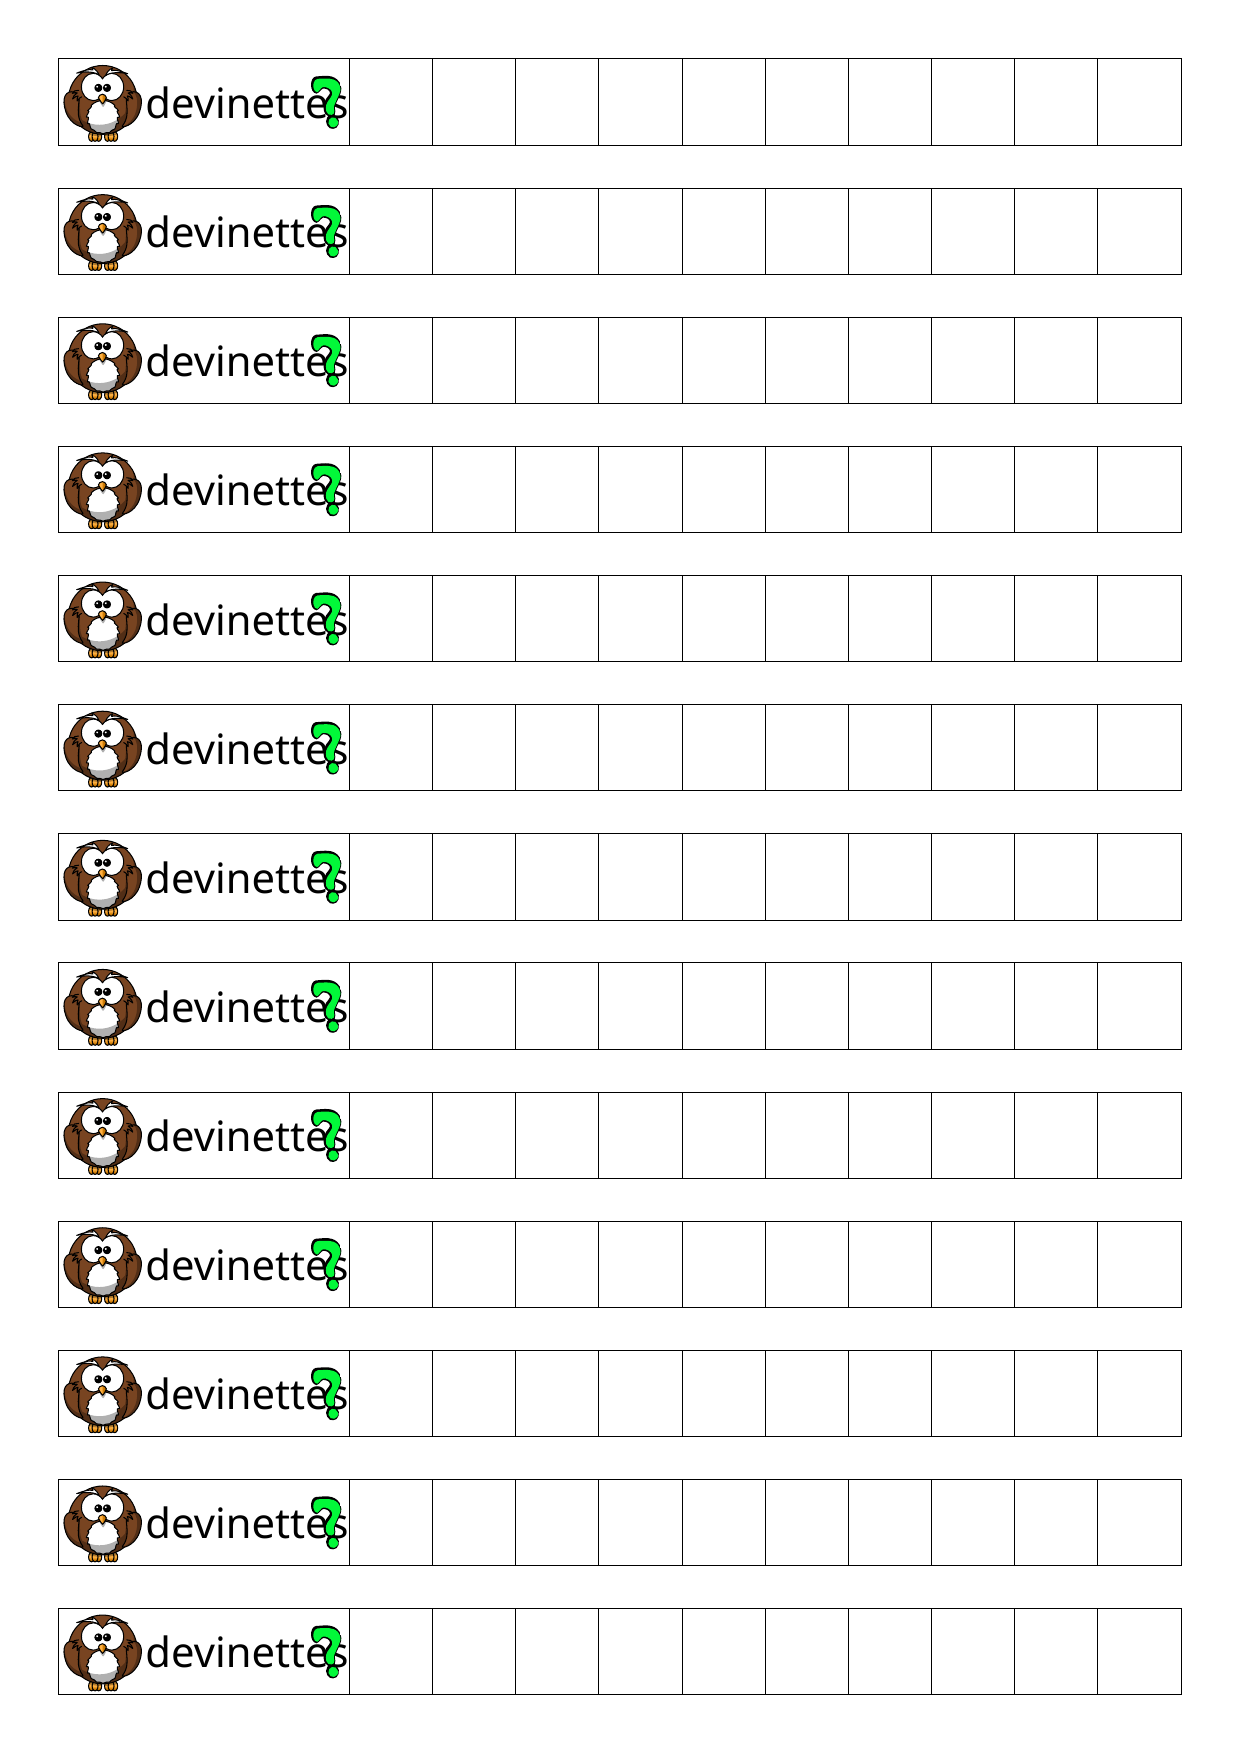

devinettes
devinettes
devinettes
devinettes
devinettes
devinettes
devinettes
devinettes
devinettes
devinettes
devinettes
devinettes
devinettes